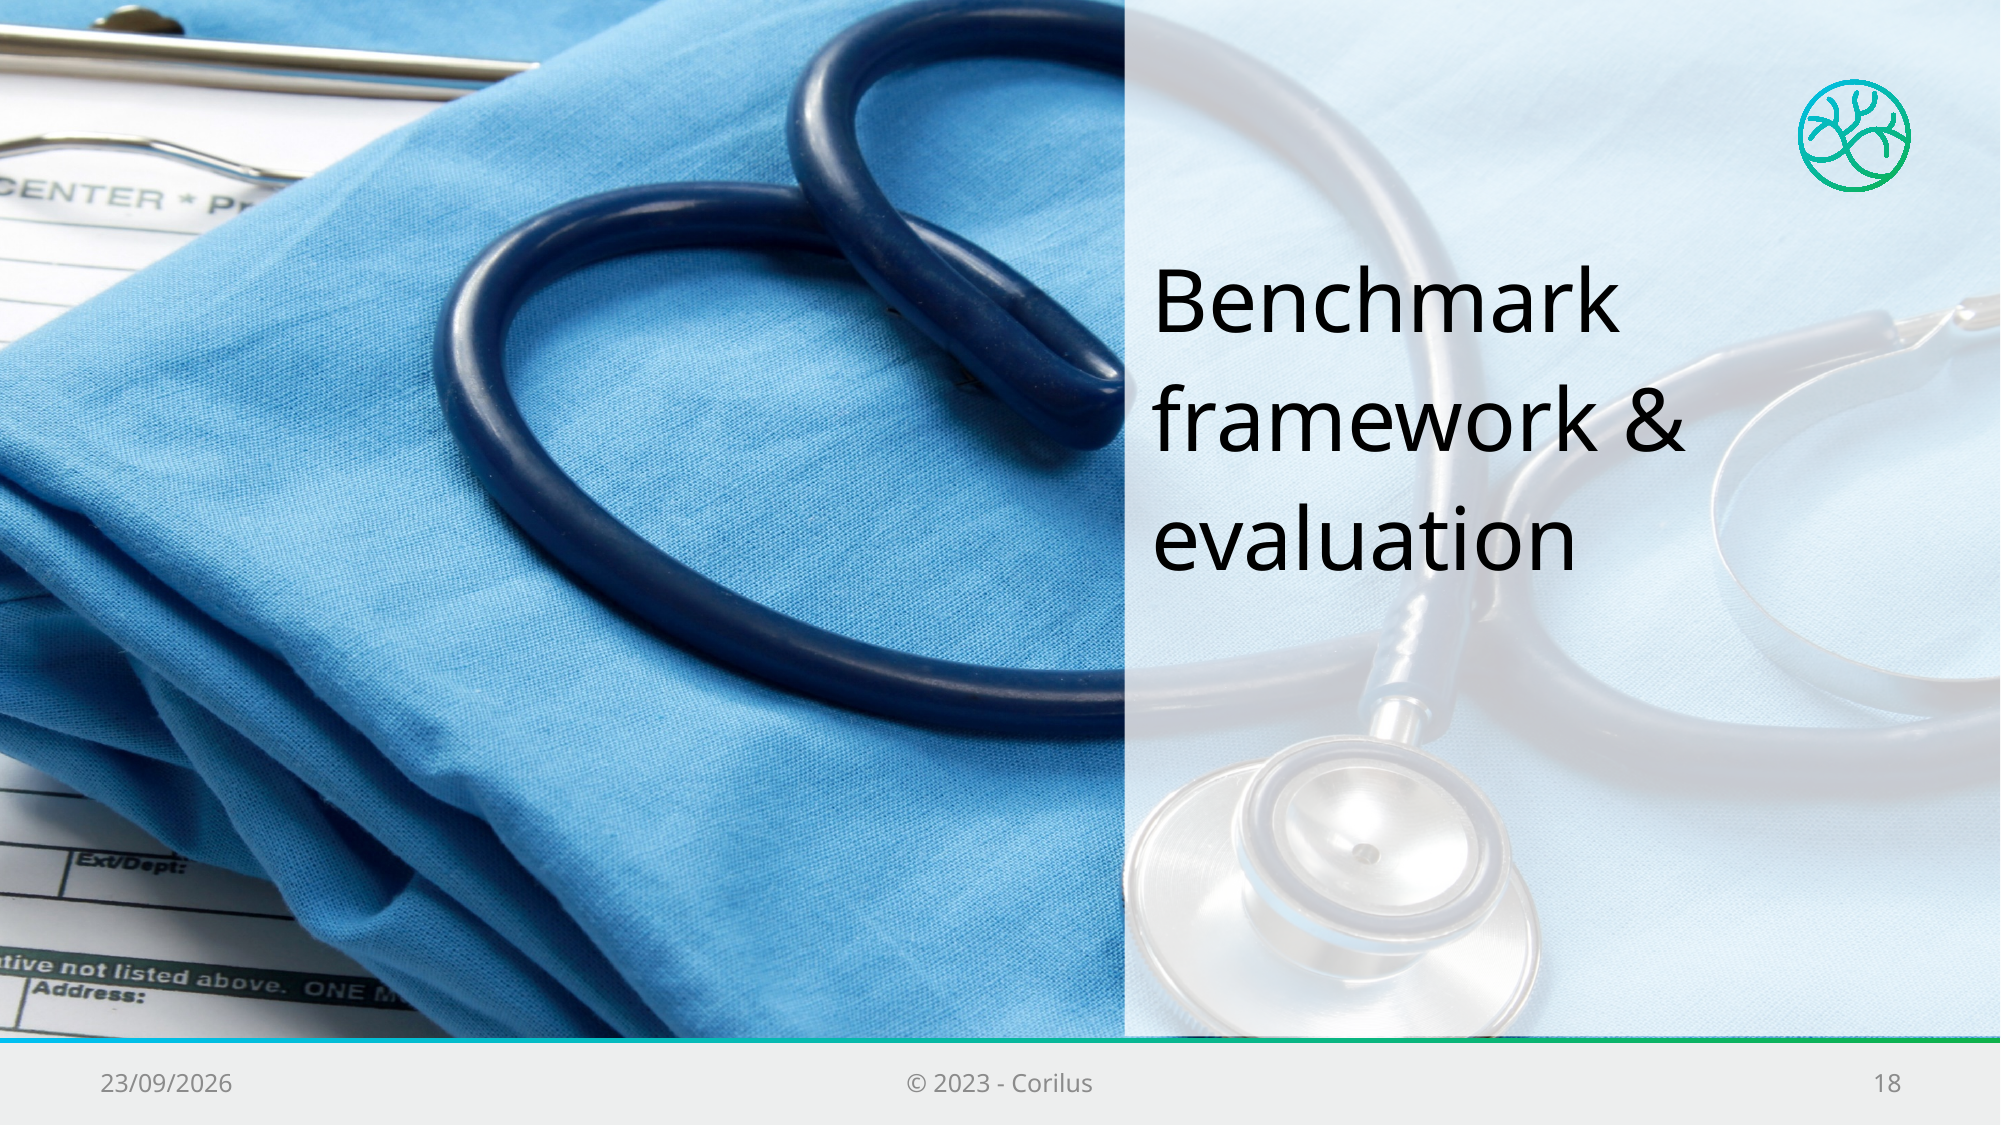

# Benchmark framework & evaluation
© 2023 - Corilus
18